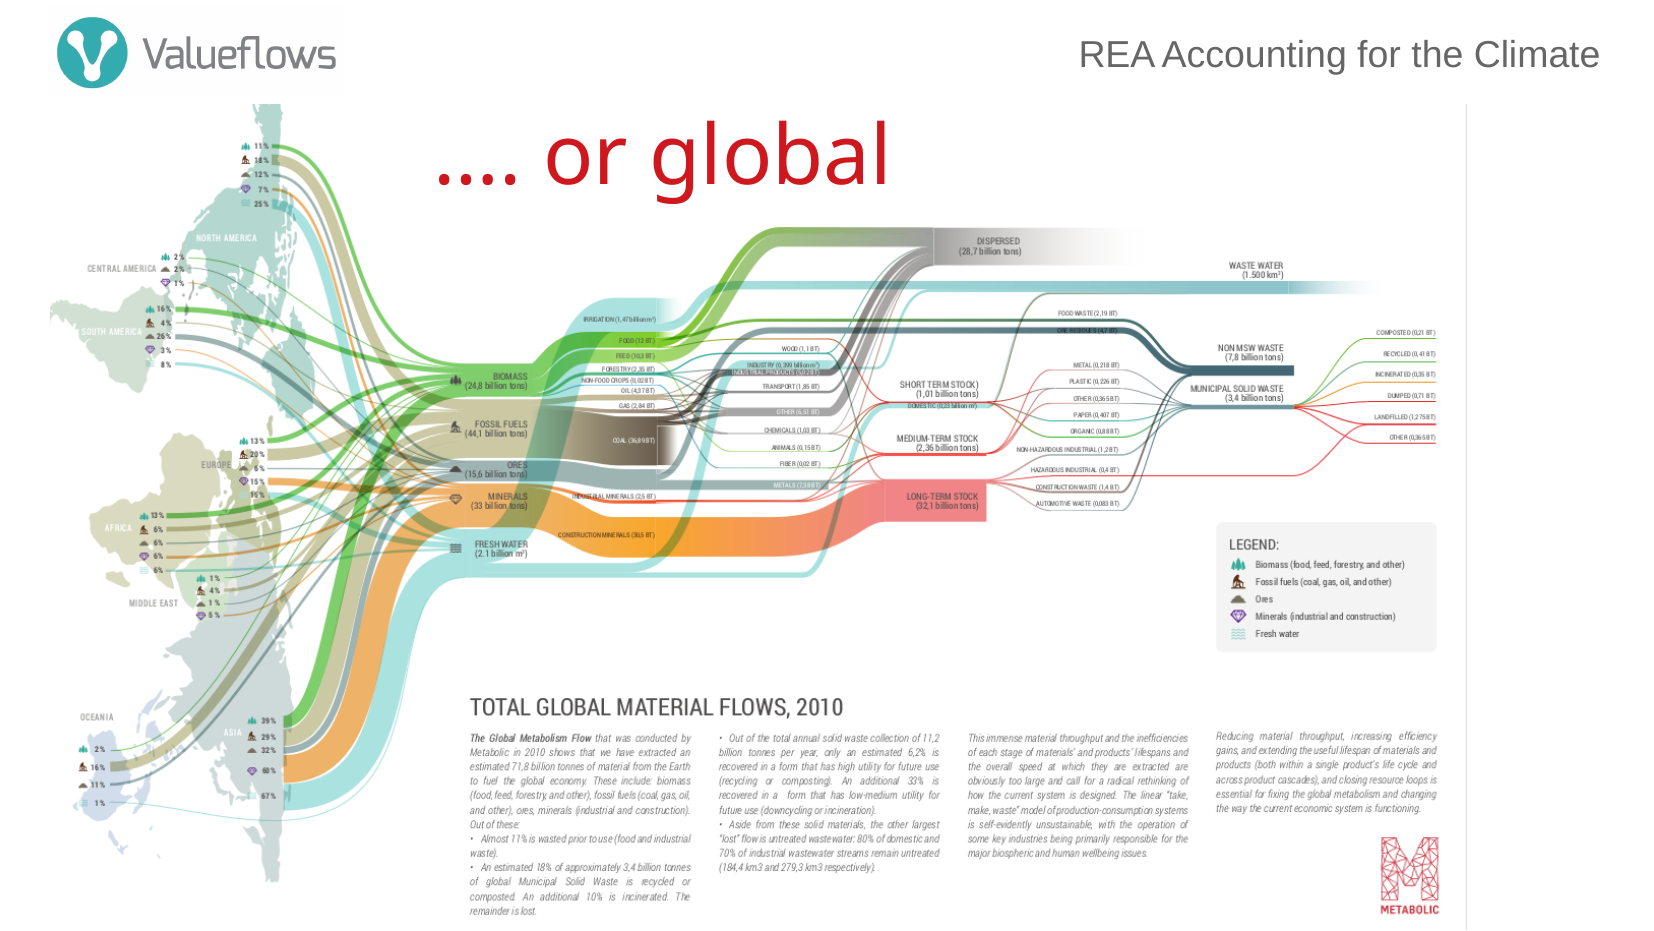

REA Accounting for the Climate
…. or global